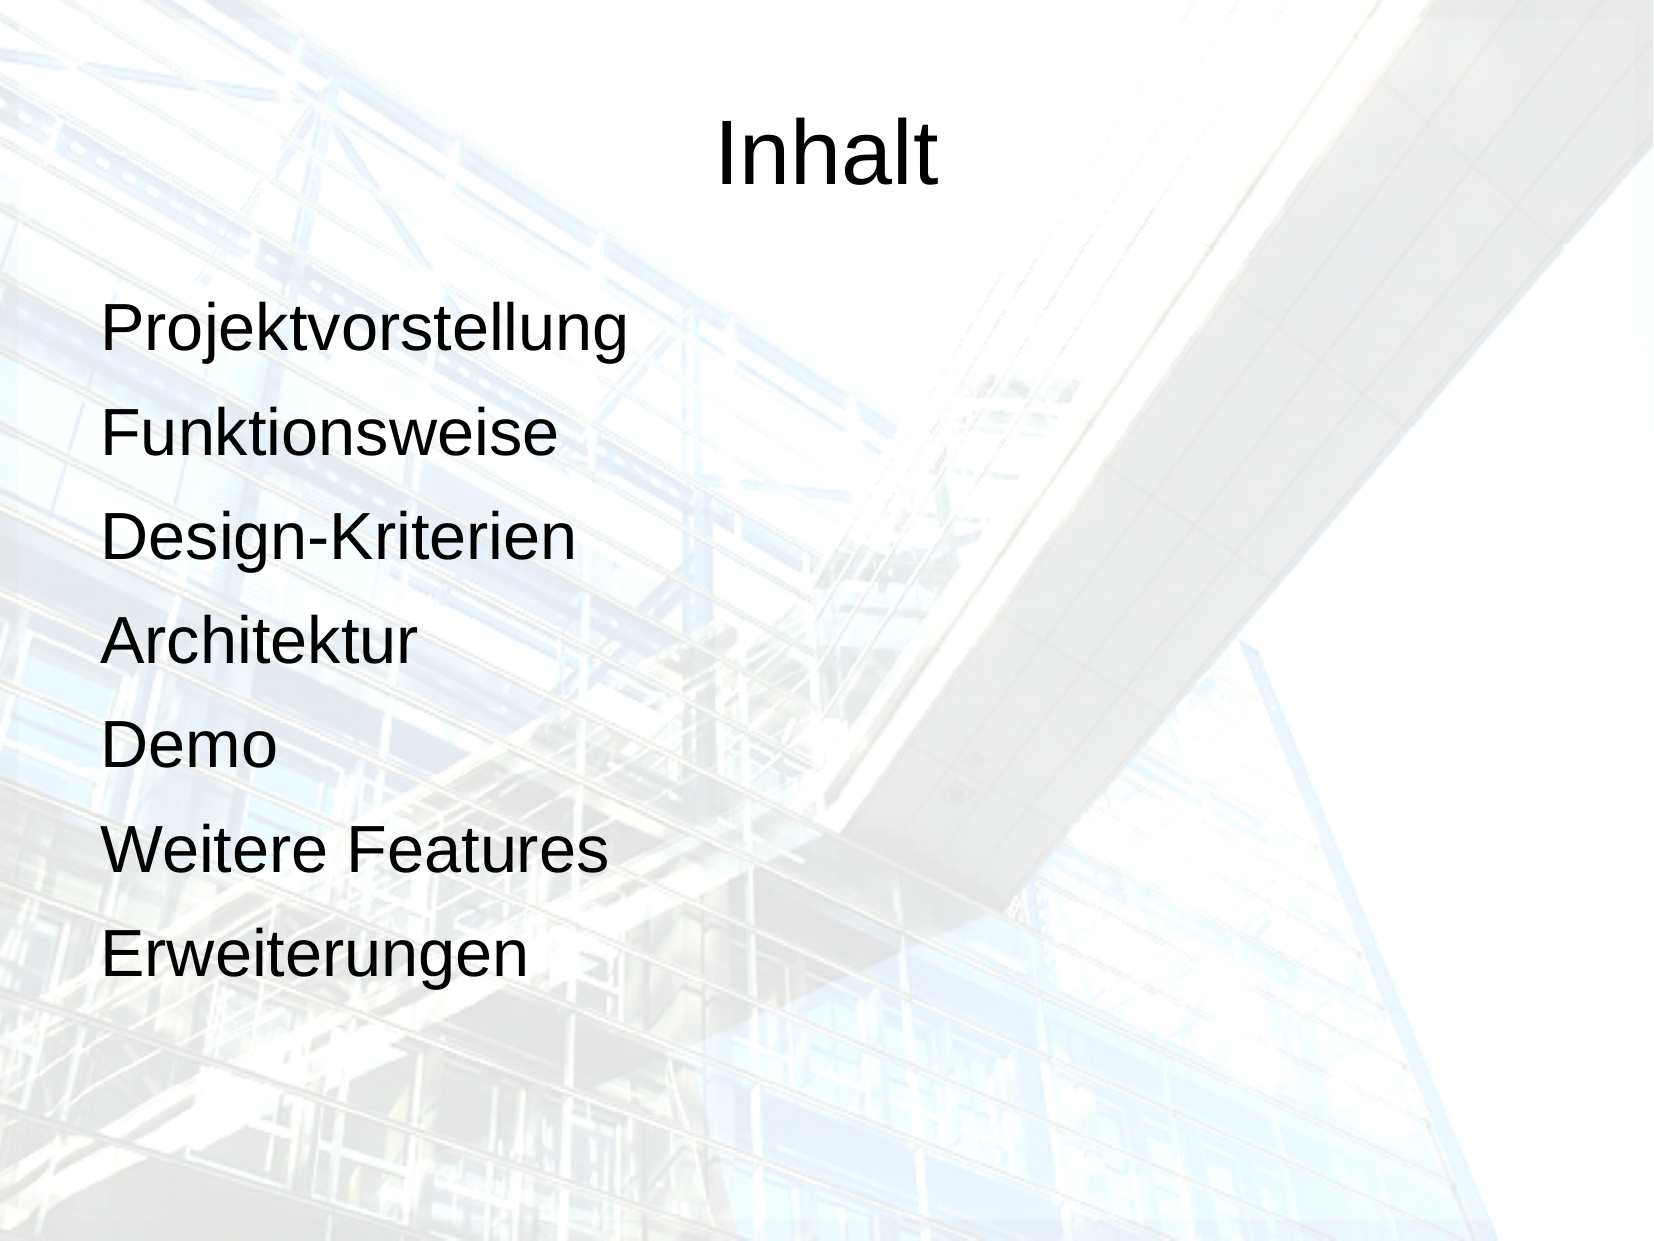

# Inhalt
Projektvorstellung
Funktionsweise
Design-Kriterien
Architektur
Demo
Weitere Features
Erweiterungen